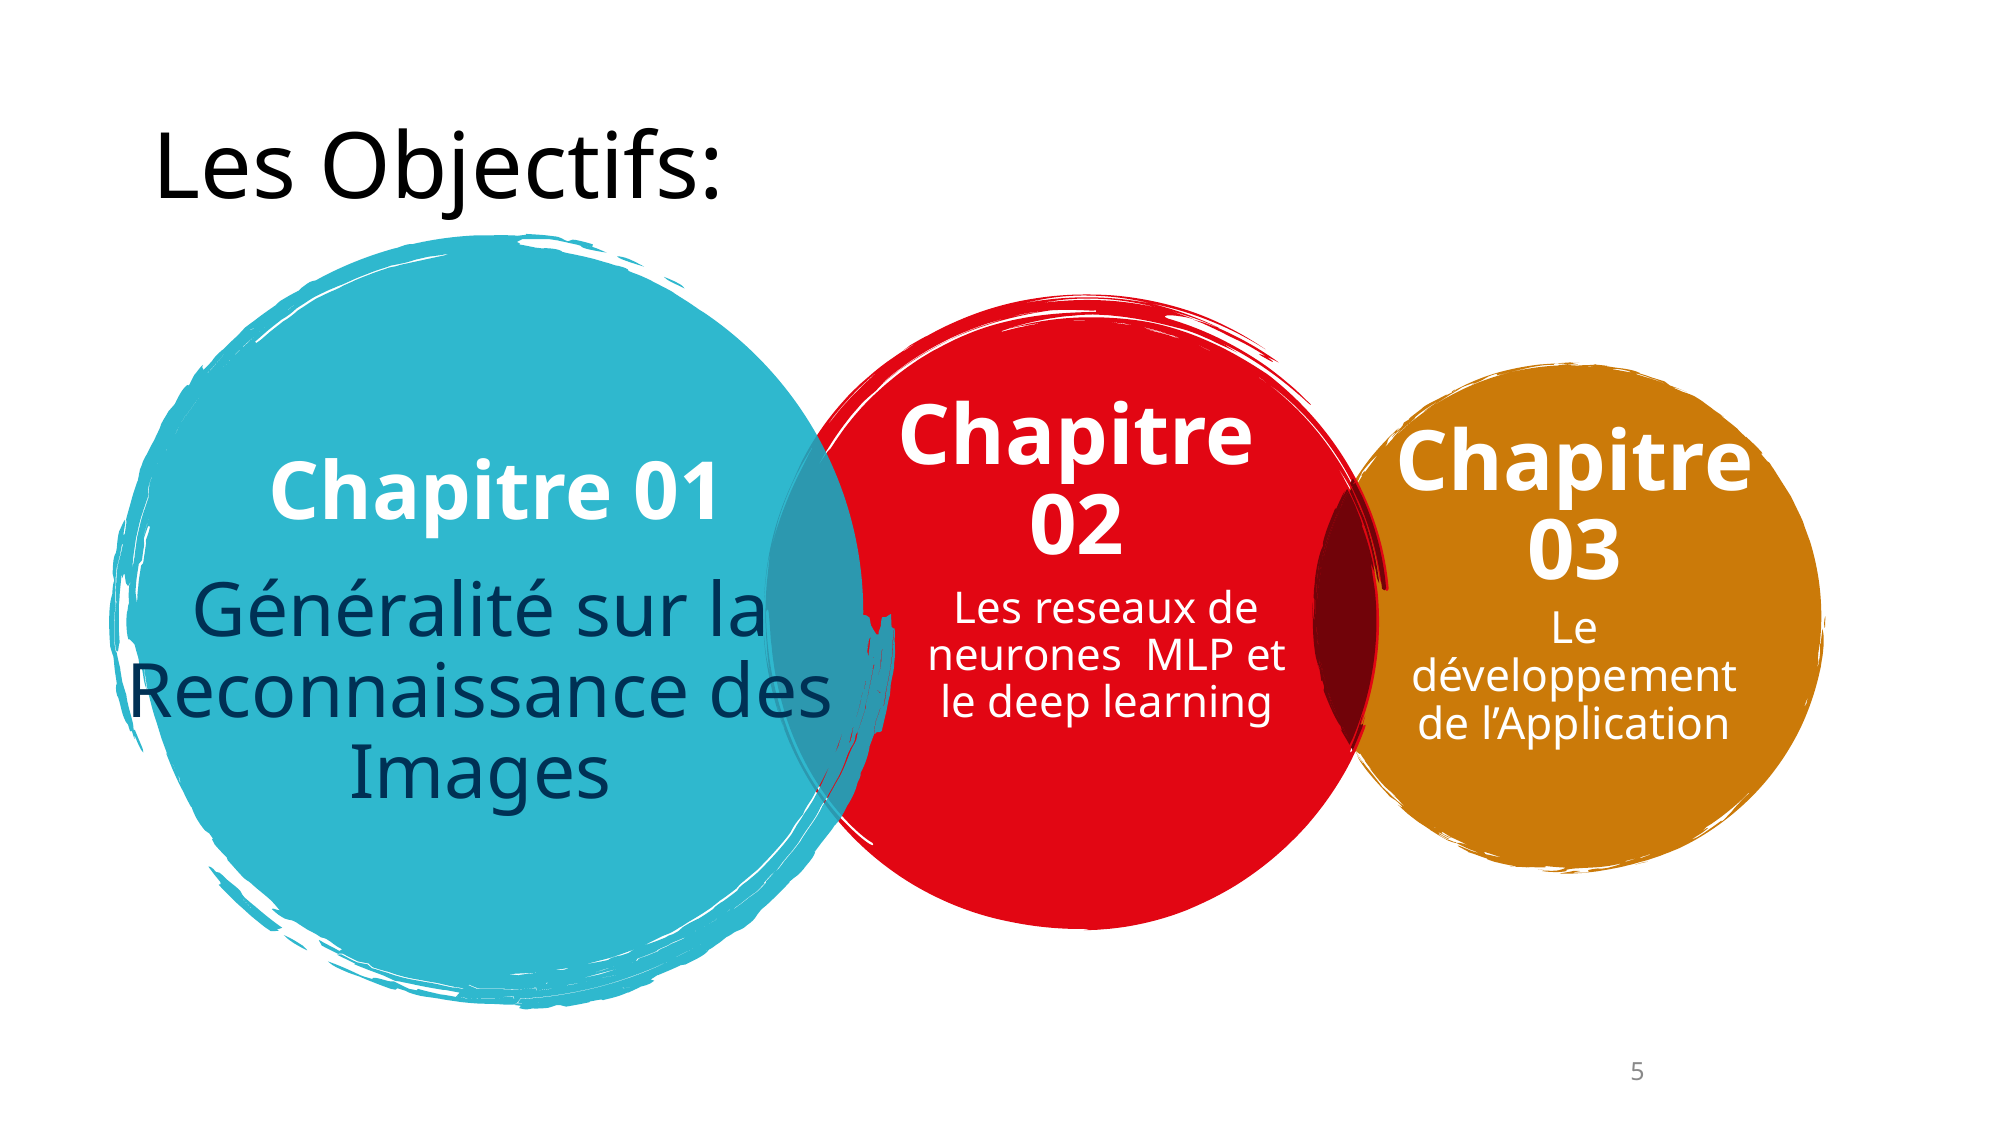

Les Objectifs:
Chapitre 01
Chapitre 02
Chapitre 03
# Généralité sur la Reconnaissance des Images
Les reseaux de neurones MLP et le deep learning
Le développement de l’Application